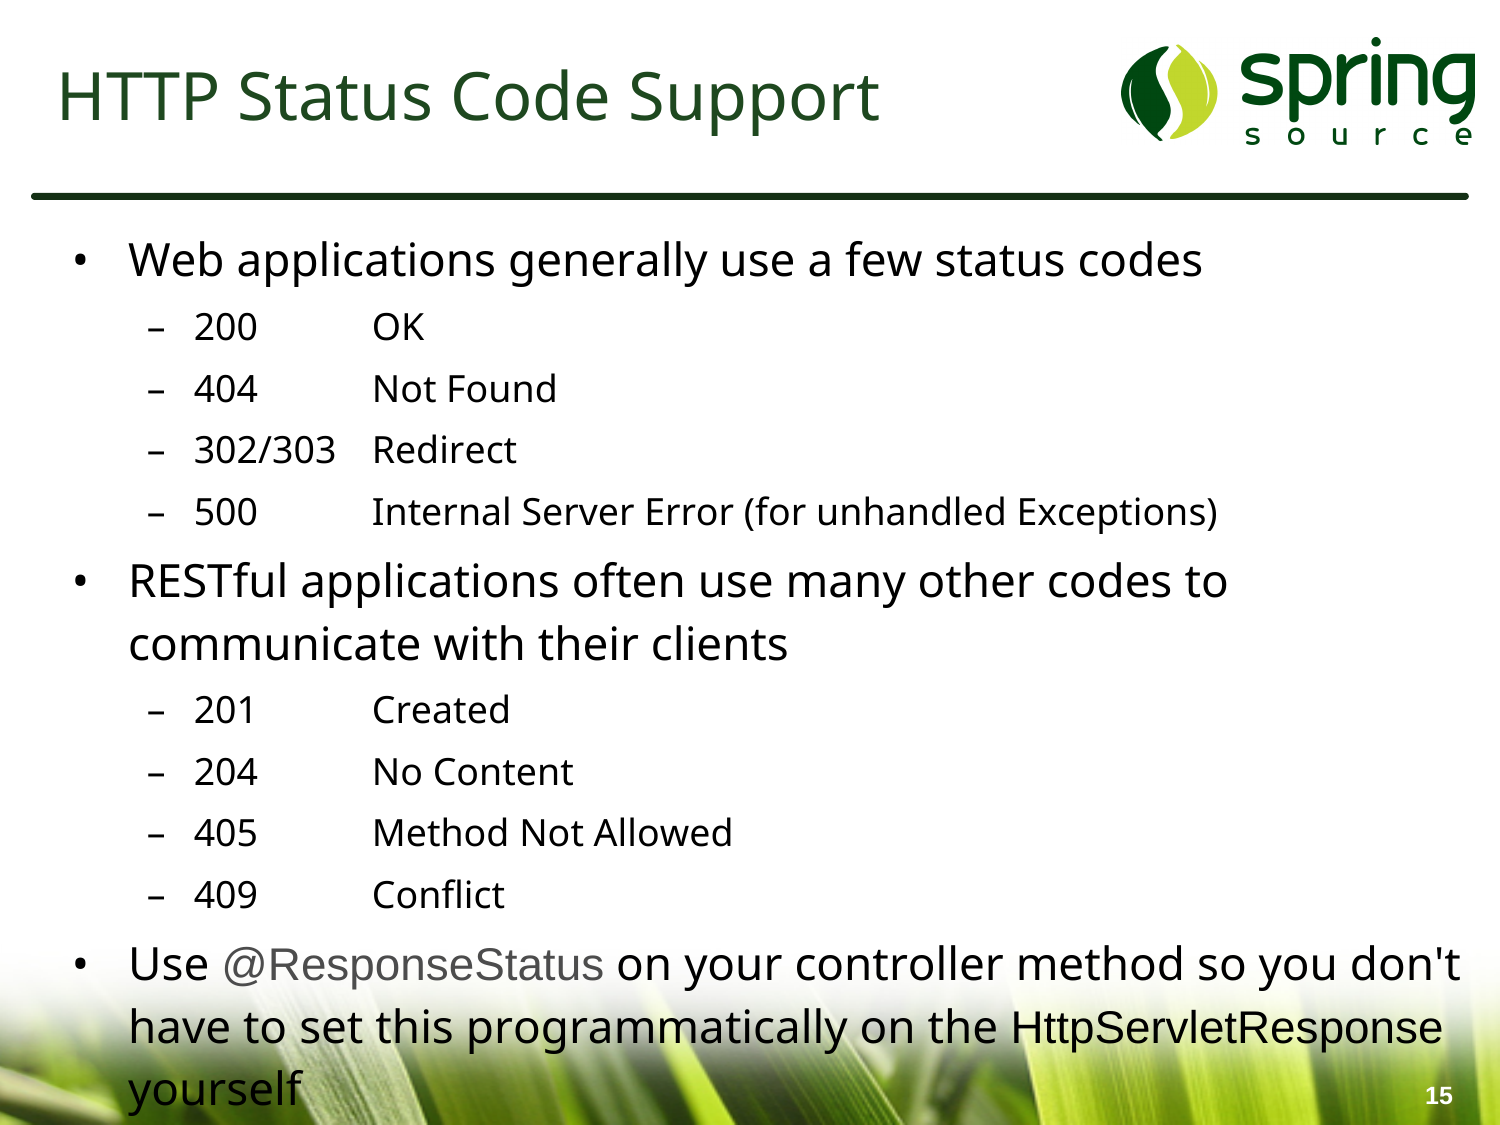

# HTTP Status Code Support
Web applications generally use a few status codes
200	OK
404	Not Found
302/303	Redirect
500	Internal Server Error (for unhandled Exceptions)
RESTful applications often use many other codes to communicate with their clients
201	Created
204	No Content
405	Method Not Allowed
409	Conflict
Use @ResponseStatus on your controller method so you don't have to set this programmatically on the HttpServletResponse yourself